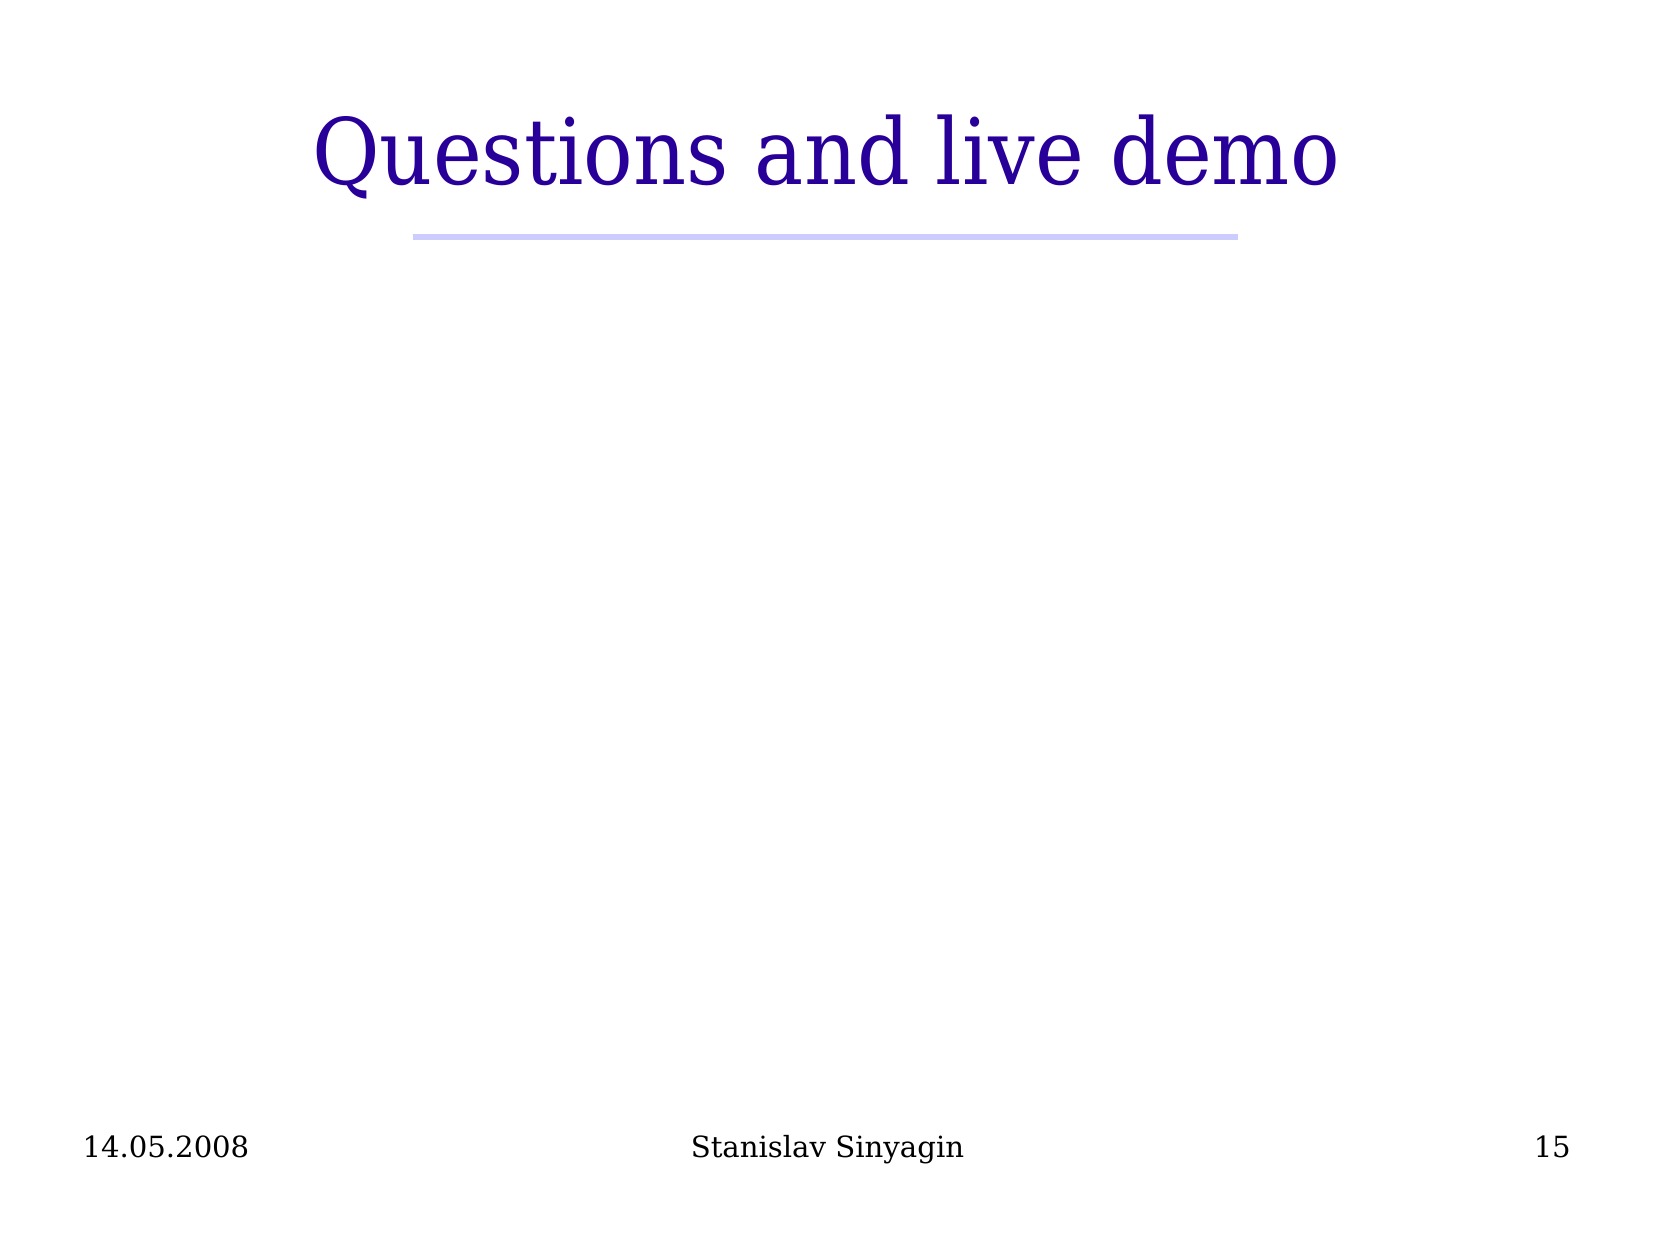

# Questions and live demo
14.05.2008
Stanislav Sinyagin
15